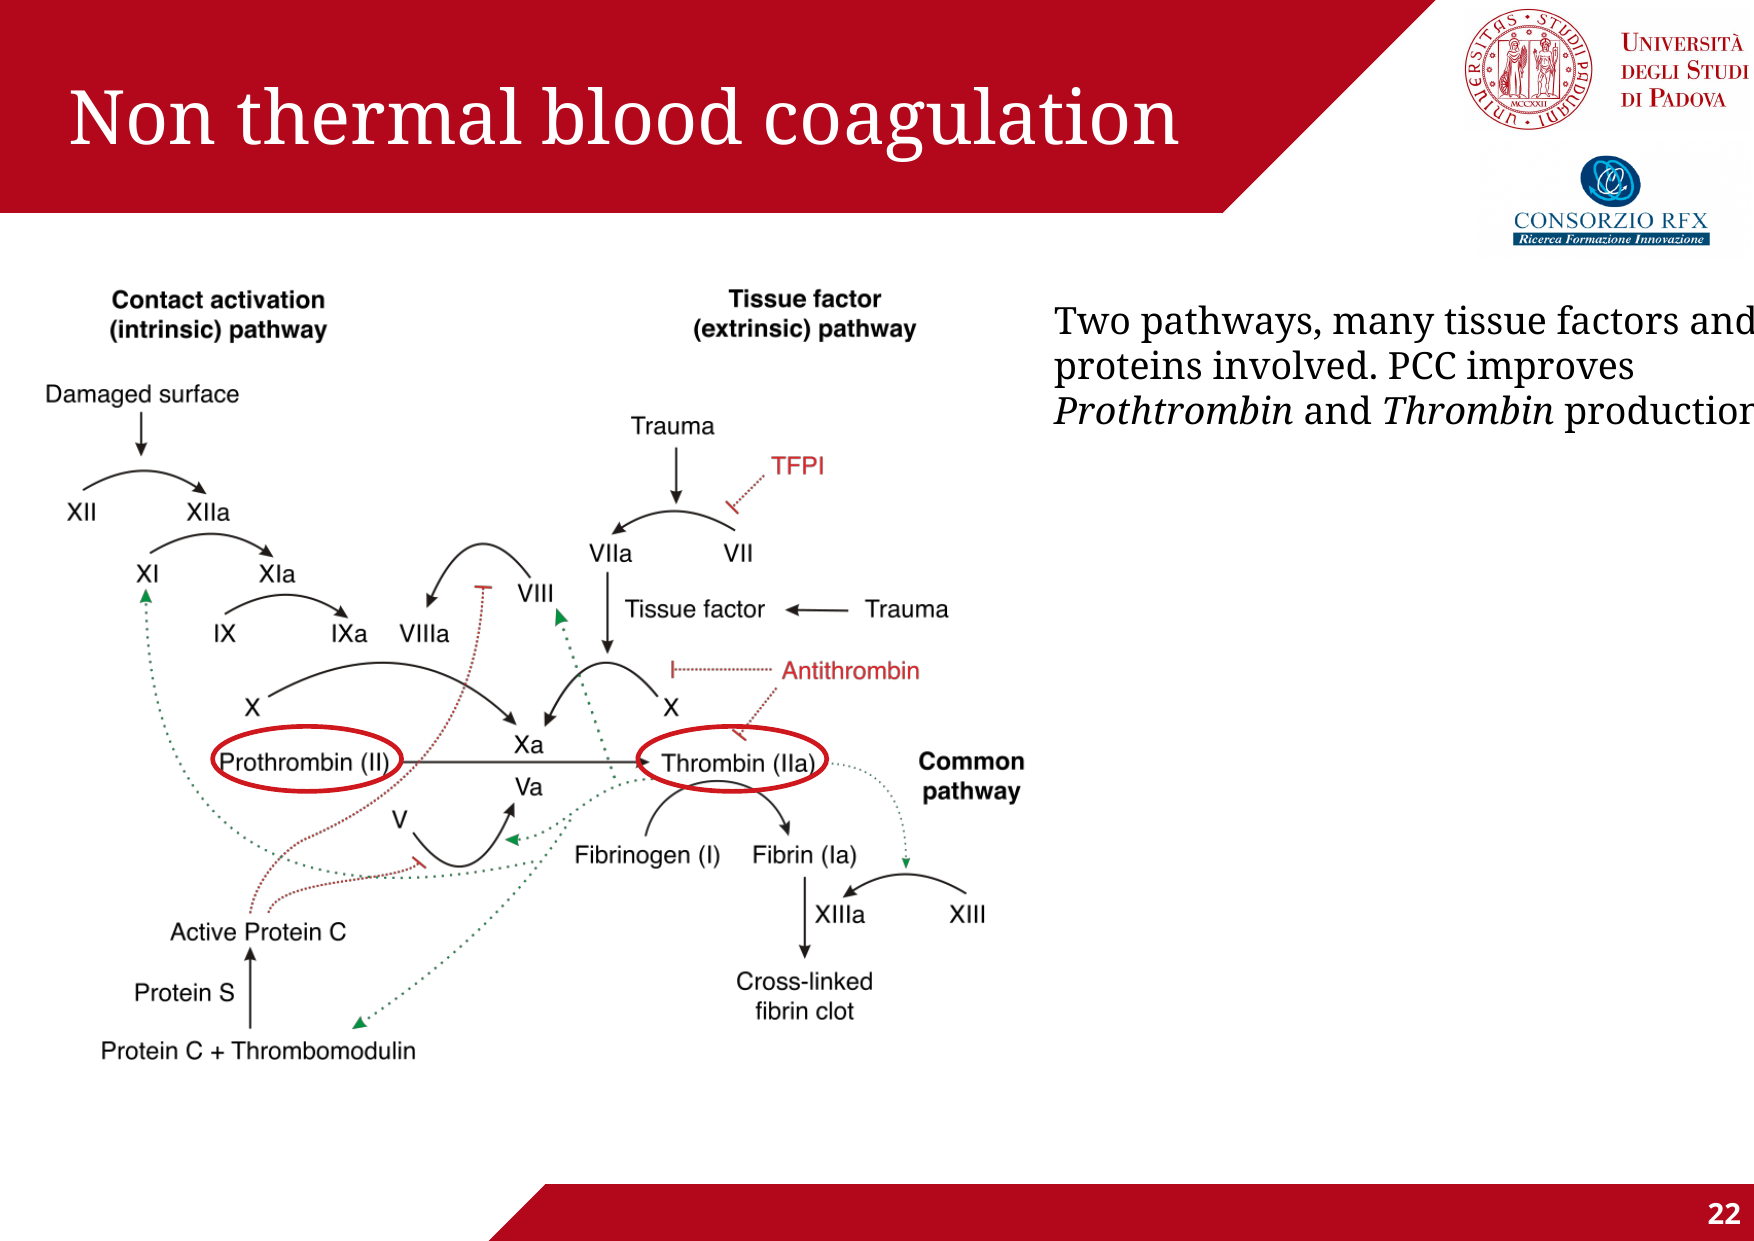

# Non thermal blood coagulation
Two pathways, many tissue factors and proteins involved. PCC improves Prothtrombin and Thrombin production.
22